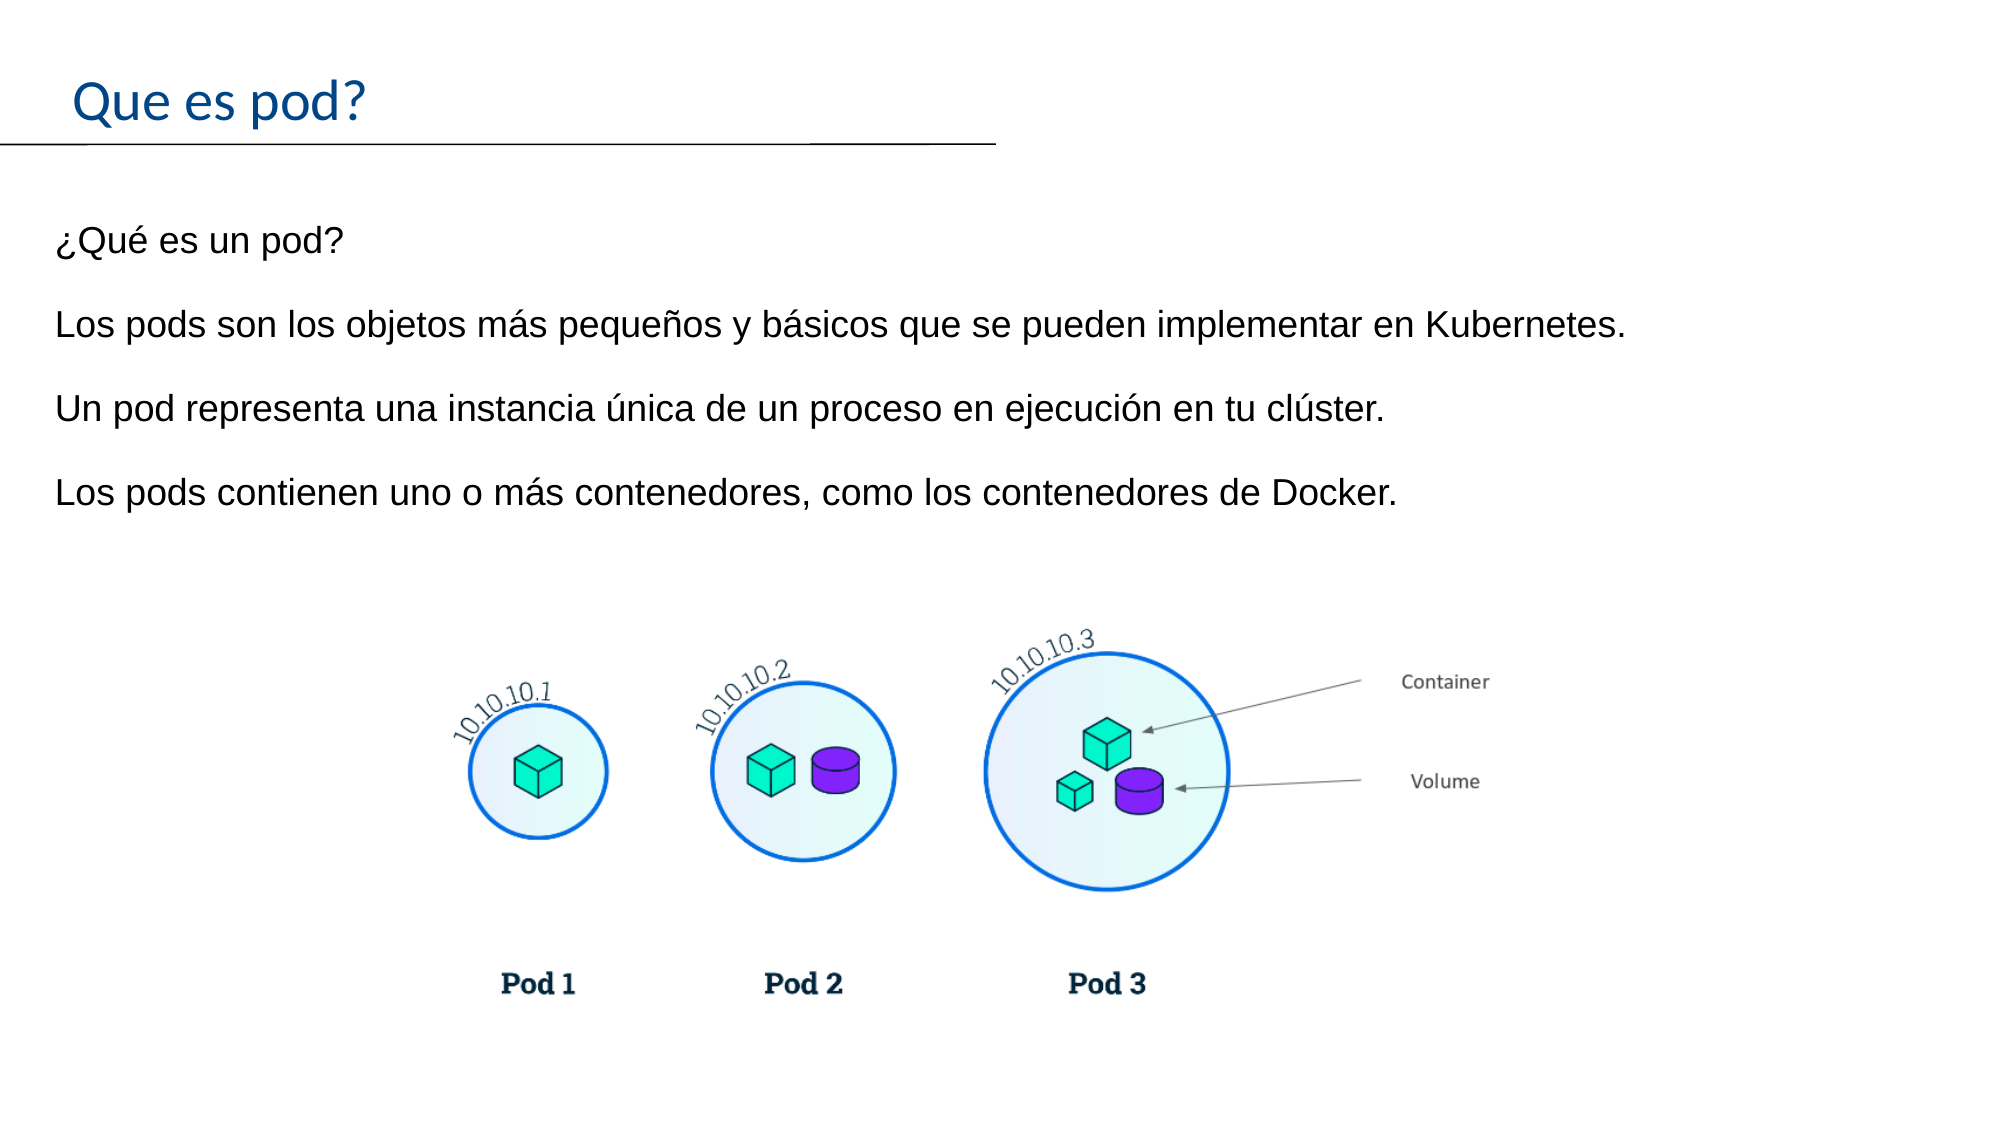

Que es pod?
¿Qué es un pod?
Los pods son los objetos más pequeños y básicos que se pueden implementar en Kubernetes.
Un pod representa una instancia única de un proceso en ejecución en tu clúster.
Los pods contienen uno o más contenedores, como los contenedores de Docker.